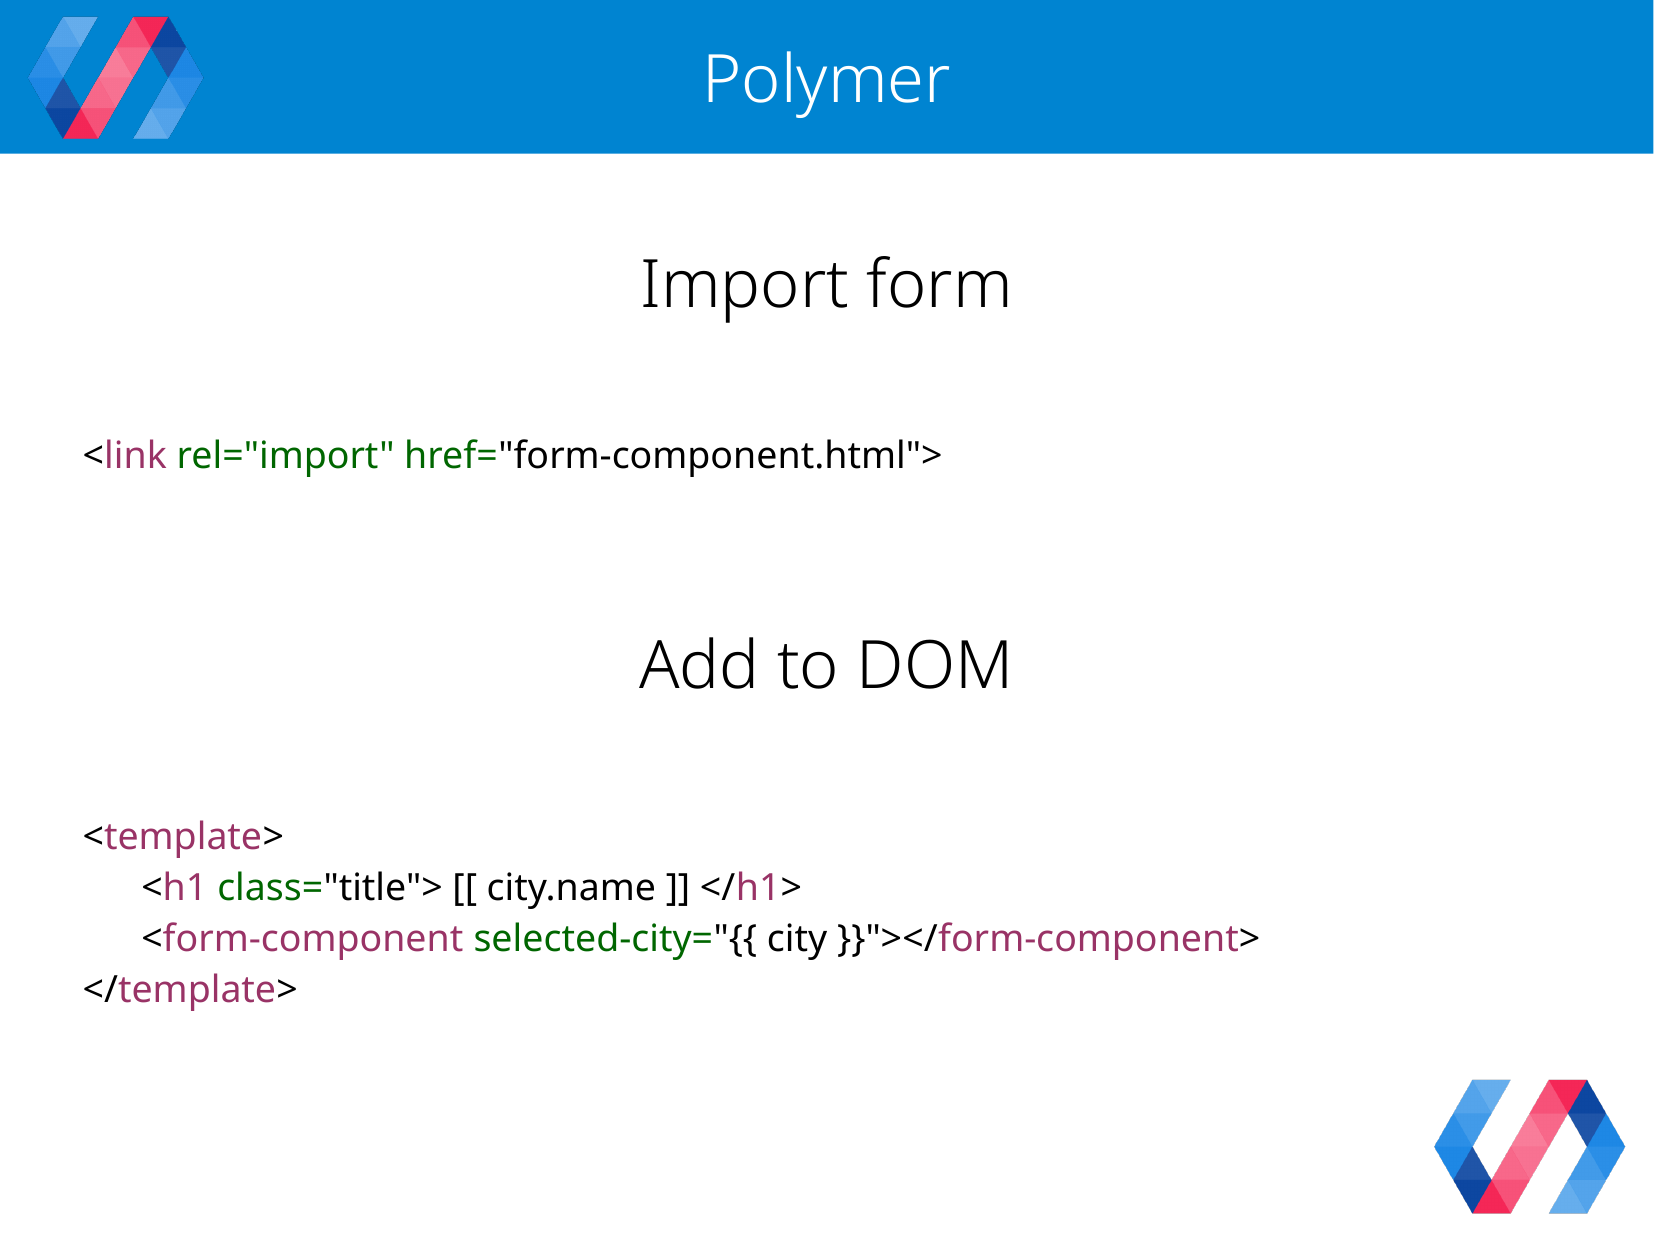

# Polymer
Import form
<link rel="import" href="form-component.html">
Add to DOM
<template>
 <h1 class="title"> [[ city.name ]] </h1>
 <form-component selected-city="{{ city }}"></form-component>
</template>